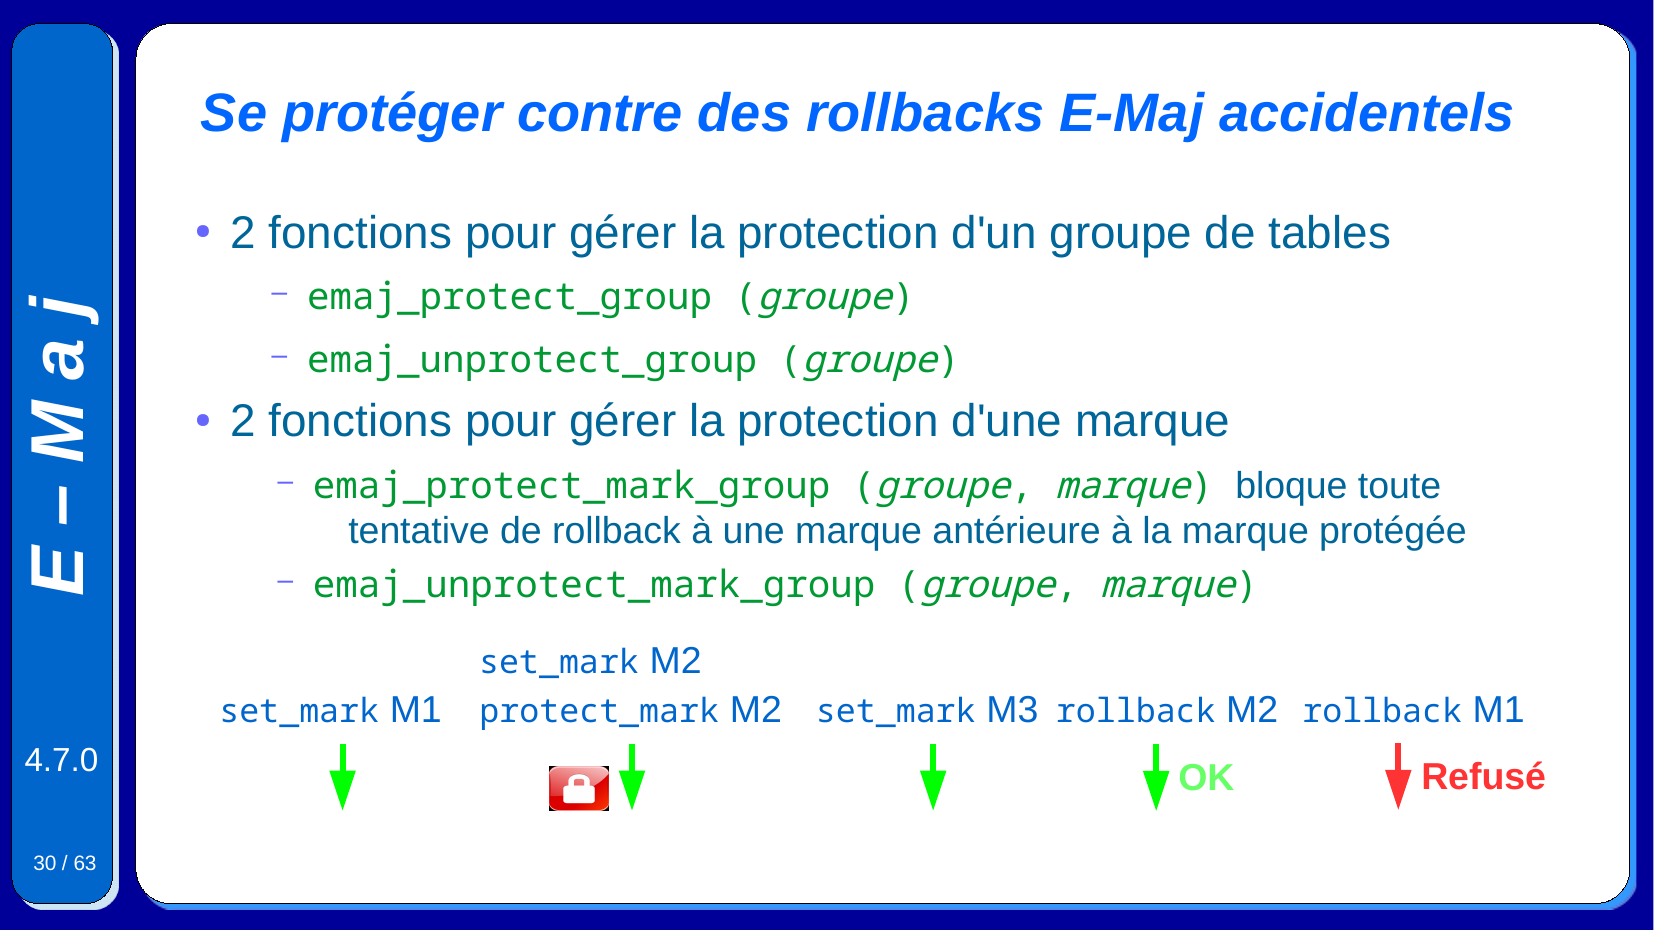

# Se protéger contre des rollbacks E-Maj accidentels
2 fonctions pour gérer la protection d'un groupe de tables
emaj_protect_group (groupe)
emaj_unprotect_group (groupe)
2 fonctions pour gérer la protection d'une marque
emaj_protect_mark_group (groupe, marque) bloque toute tentative de rollback à une marque antérieure à la marque protégée
emaj_unprotect_mark_group (groupe, marque)
set_mark M2
set_mark M1
protect_mark M2
set_mark M3
rollback M2
rollback M1
Refusé
OK